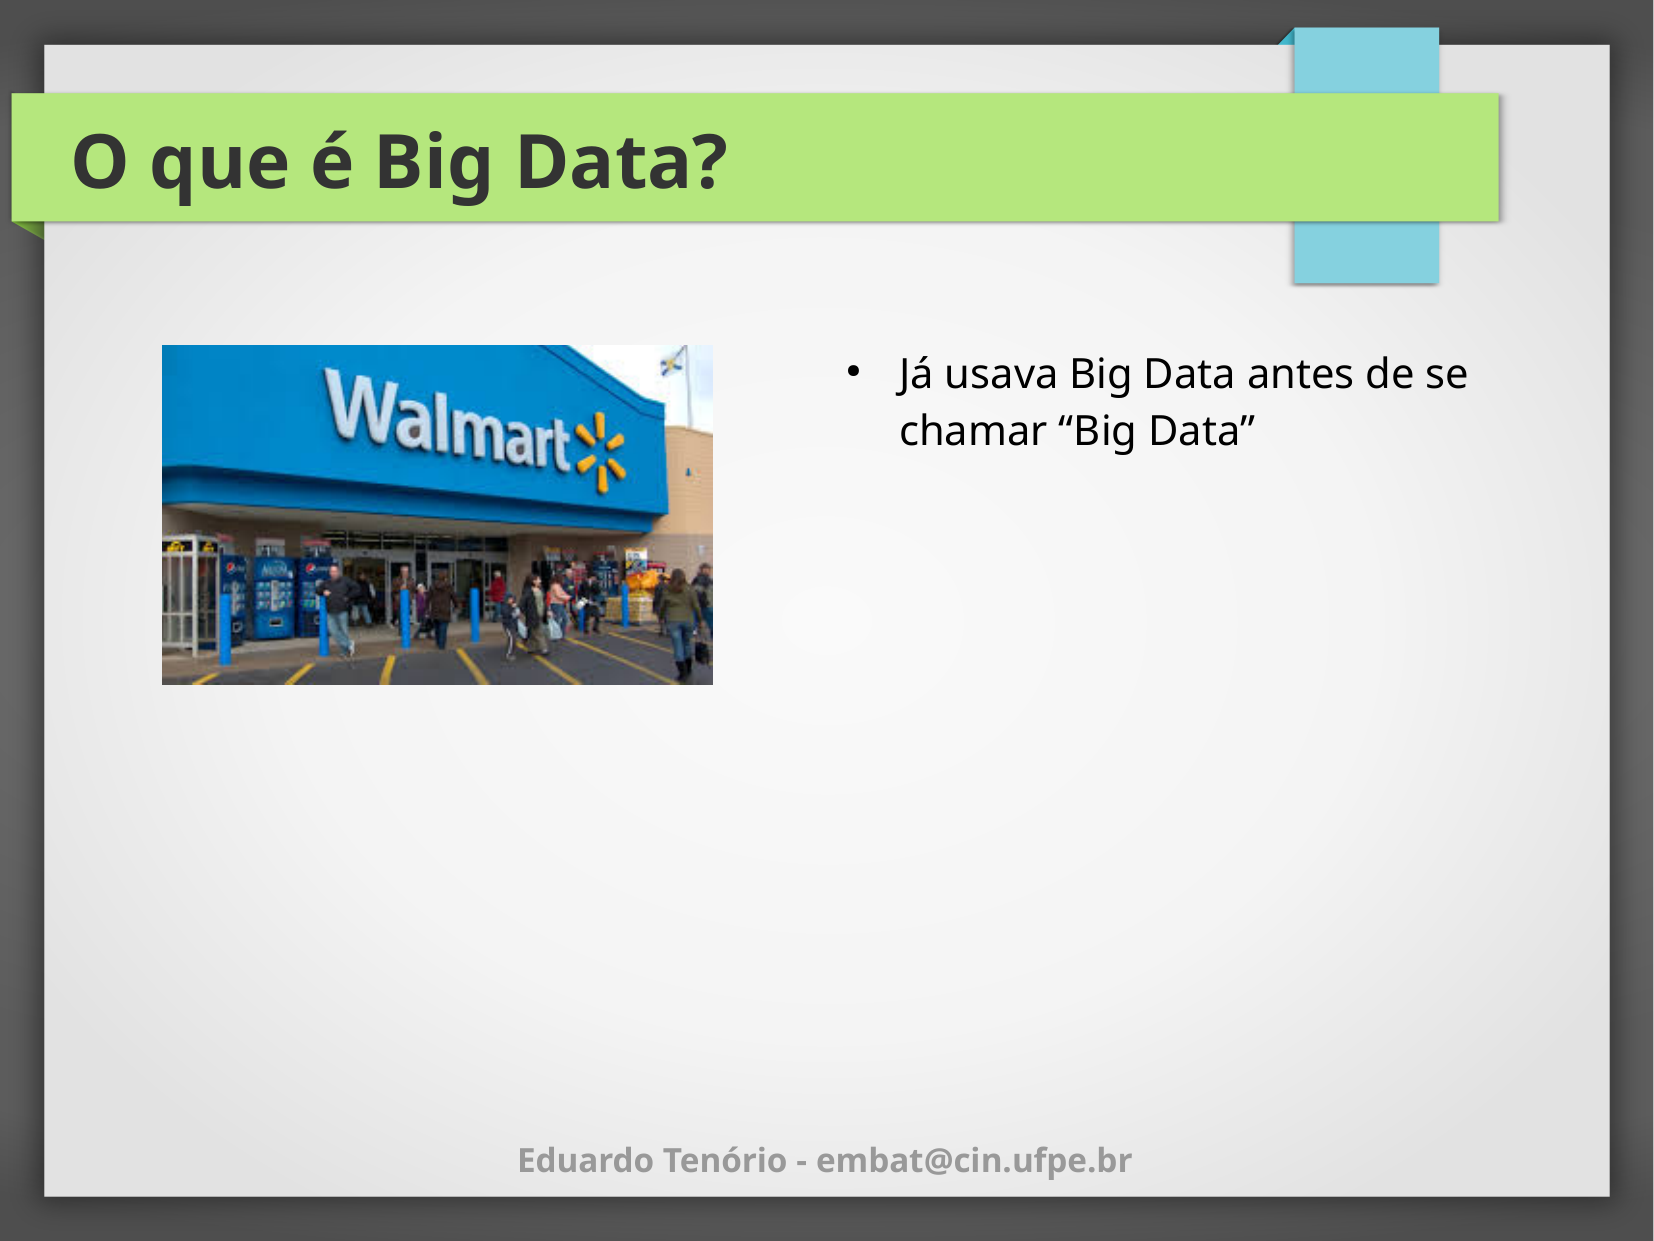

# O que é Big Data?
Já usava Big Data antes de se chamar “Big Data”
Eduardo Tenório - embat@cin.ufpe.br